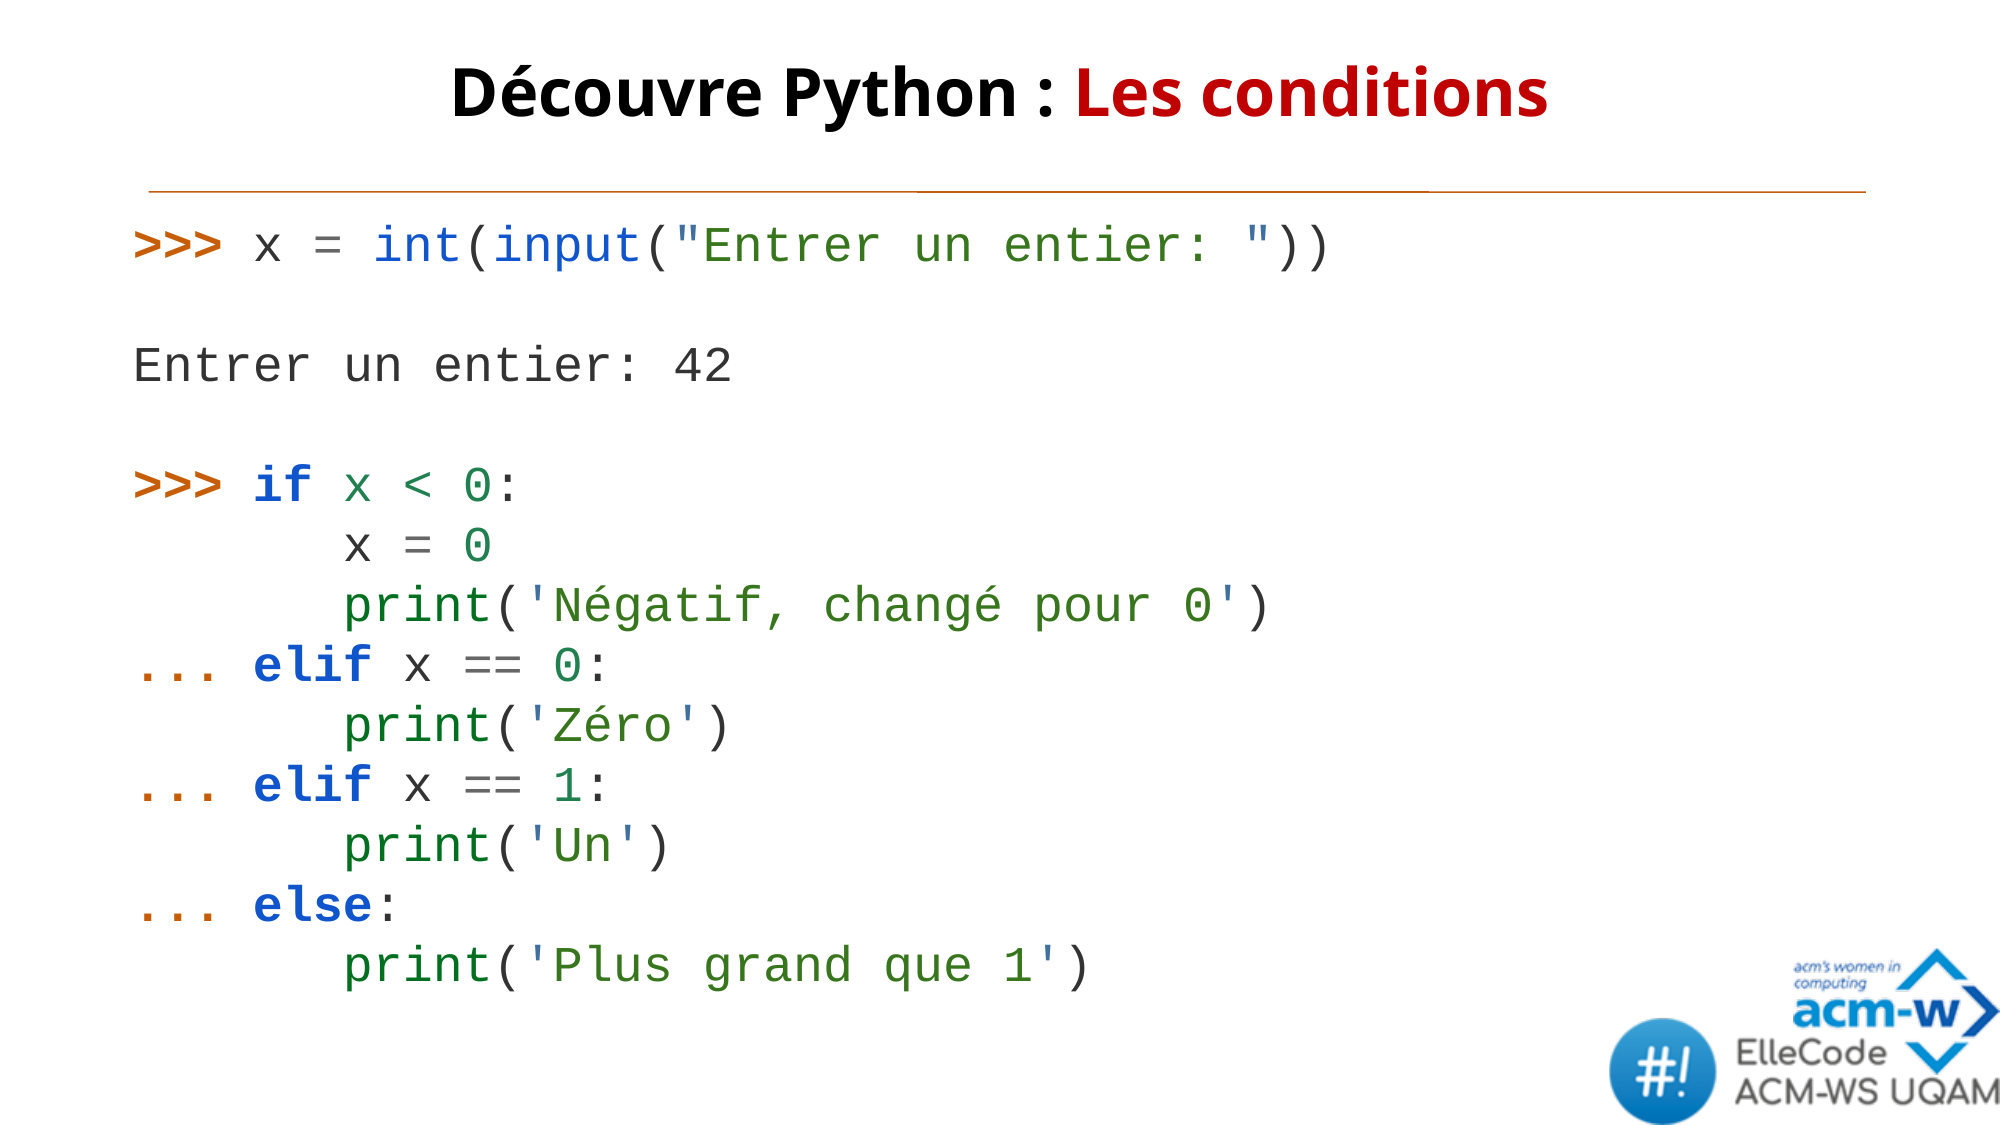

Découvre Python : Les conditions
>>> x = int(input("Entrer un entier: "))
Entrer un entier: 42
>>> if x < 0:
 x = 0
 print('Négatif, changé pour 0')
... elif x == 0:
 print('Zéro')
... elif x == 1:
 print('Un')
... else:
 print('Plus grand que 1')